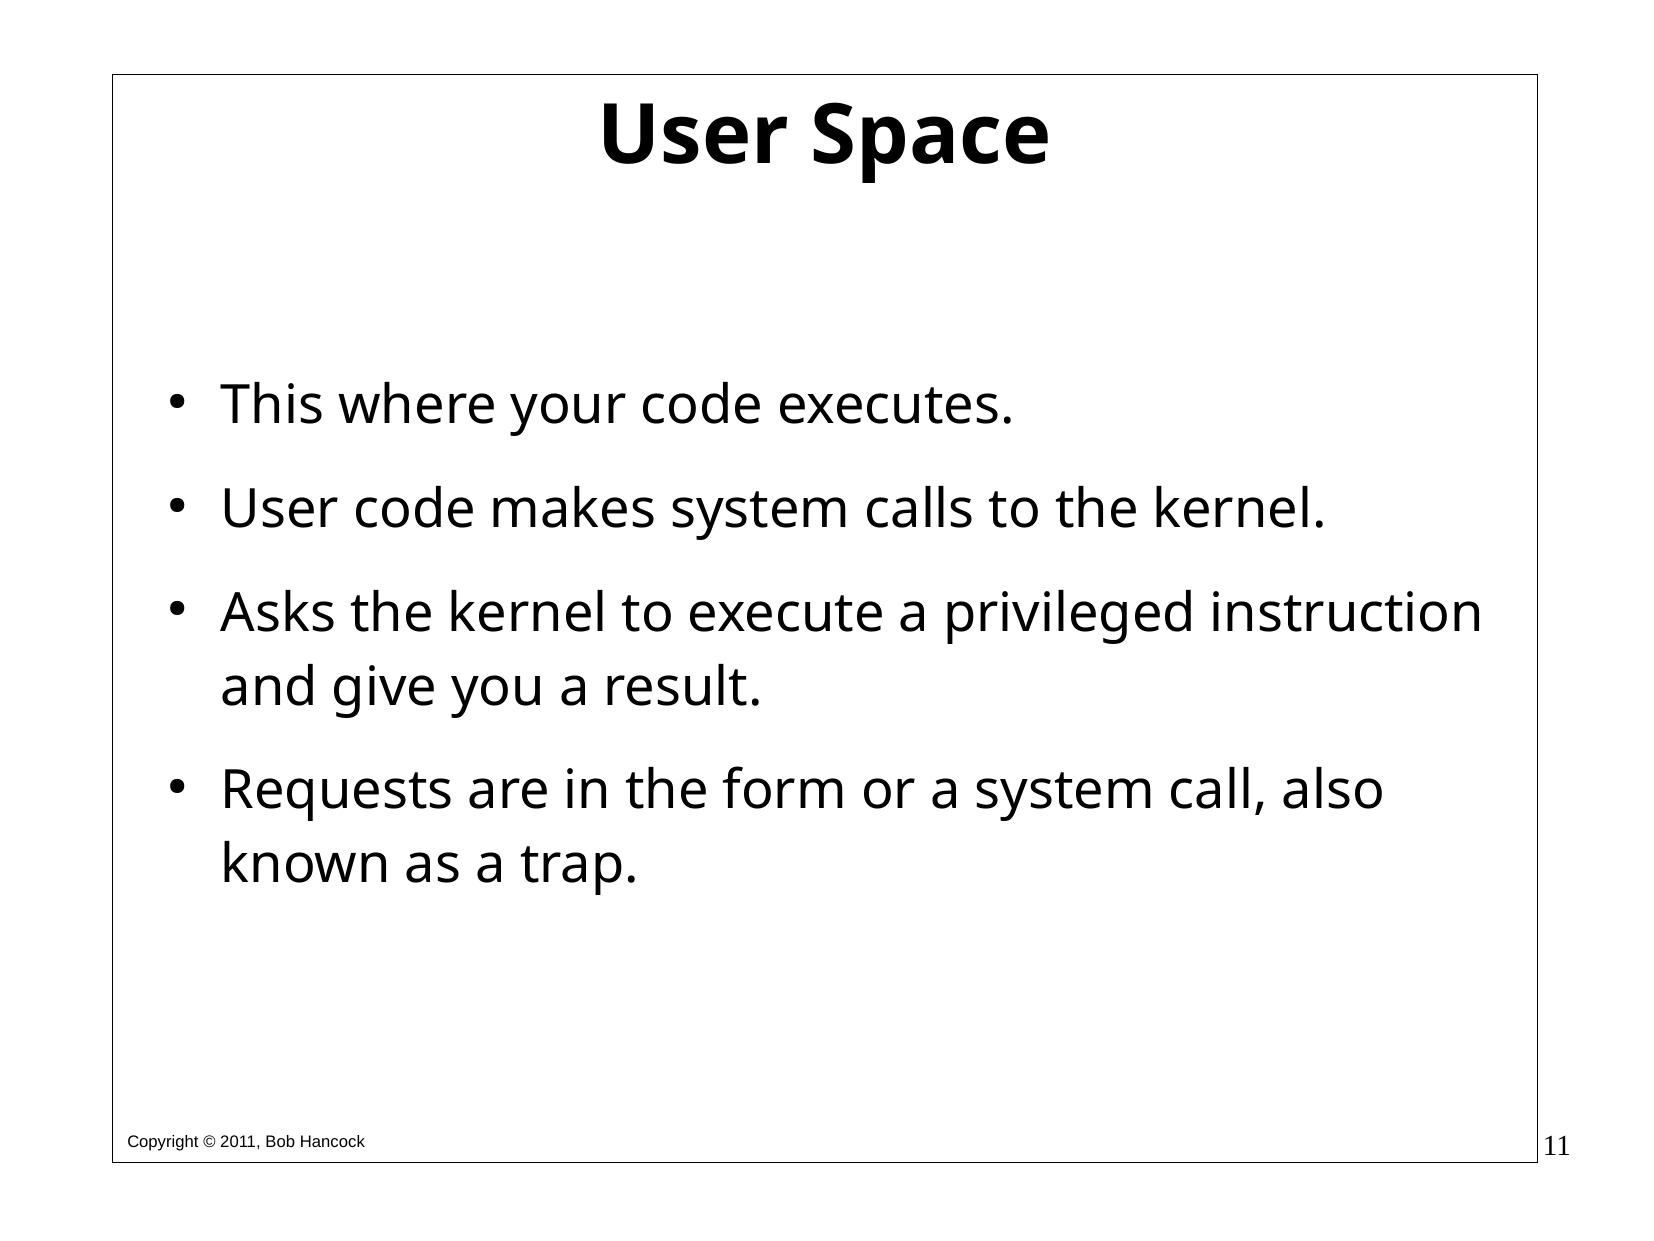

# User Space
This where your code executes.
User code makes system calls to the kernel.
Asks the kernel to execute a privileged instruction and give you a result.
Requests are in the form or a system call, also known as a trap.
Copyright © 2011, Bob Hancock
11